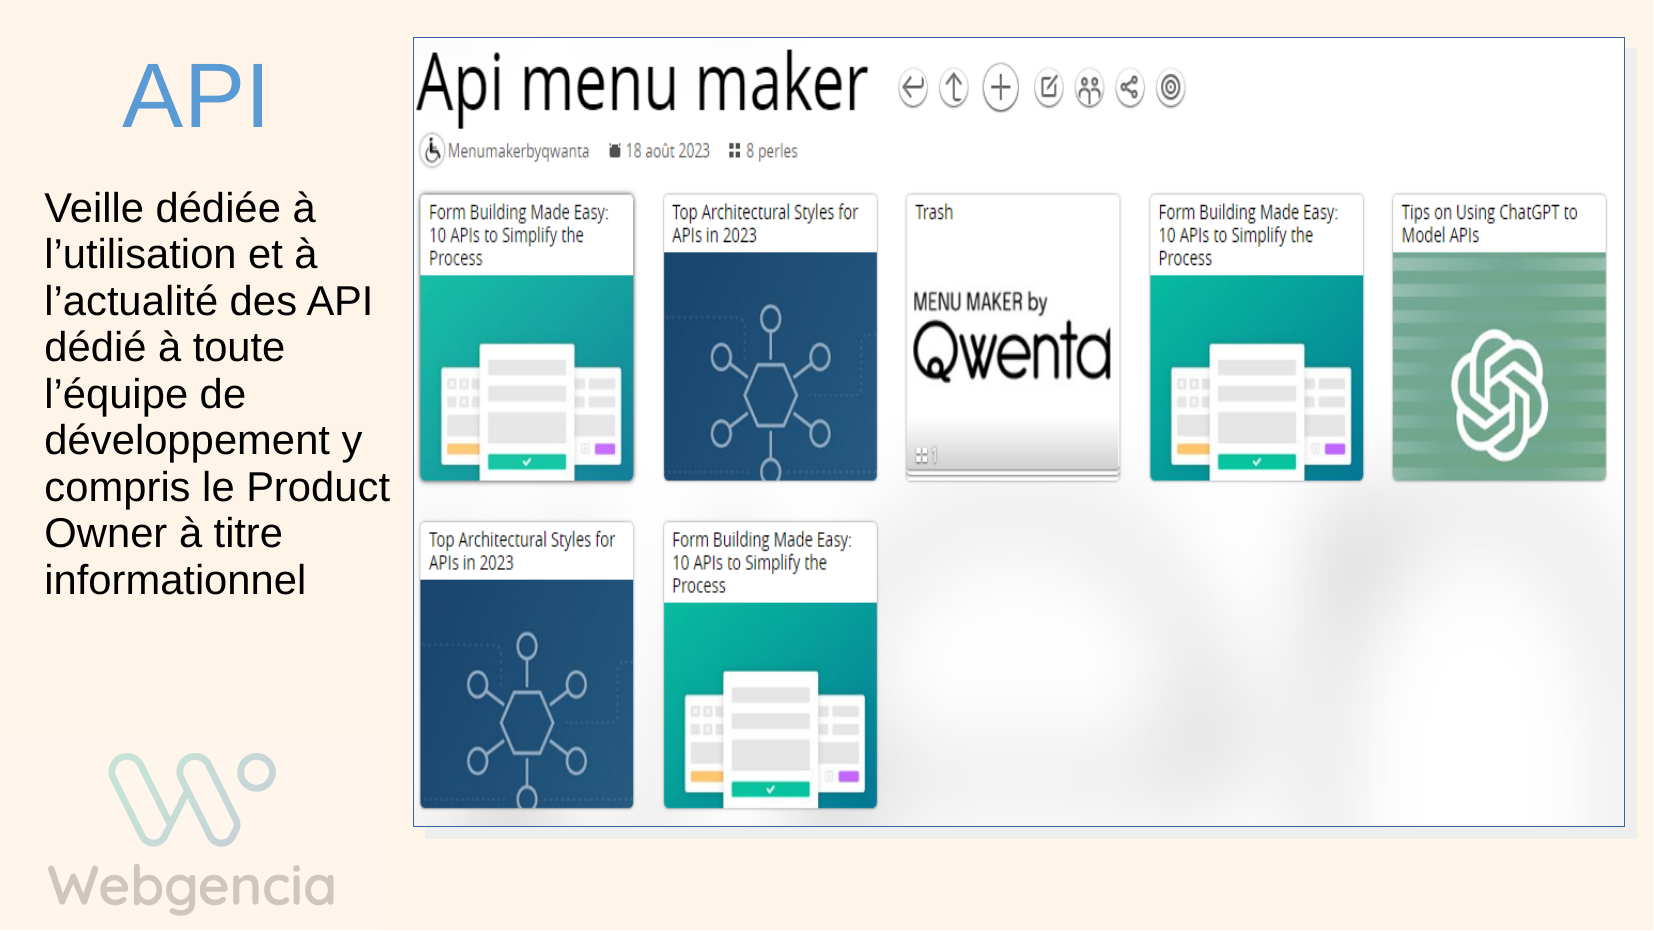

# API
Veille dédiée à l’utilisation et à l’actualité des API dédié à toute l’équipe de développement y compris le Product Owner à titre informationnel